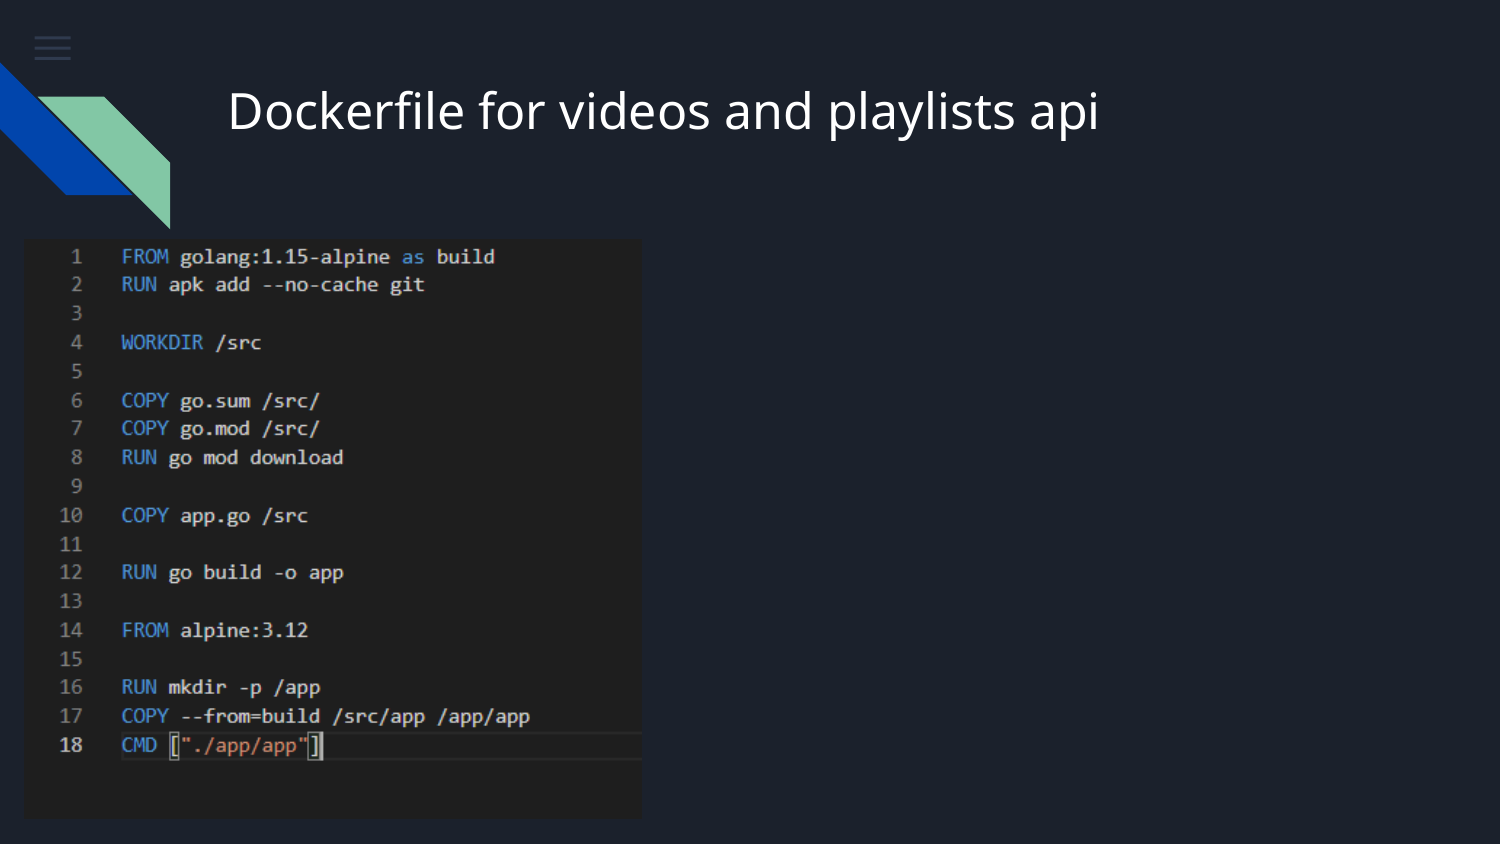

# Dockerfile for videos and playlists api